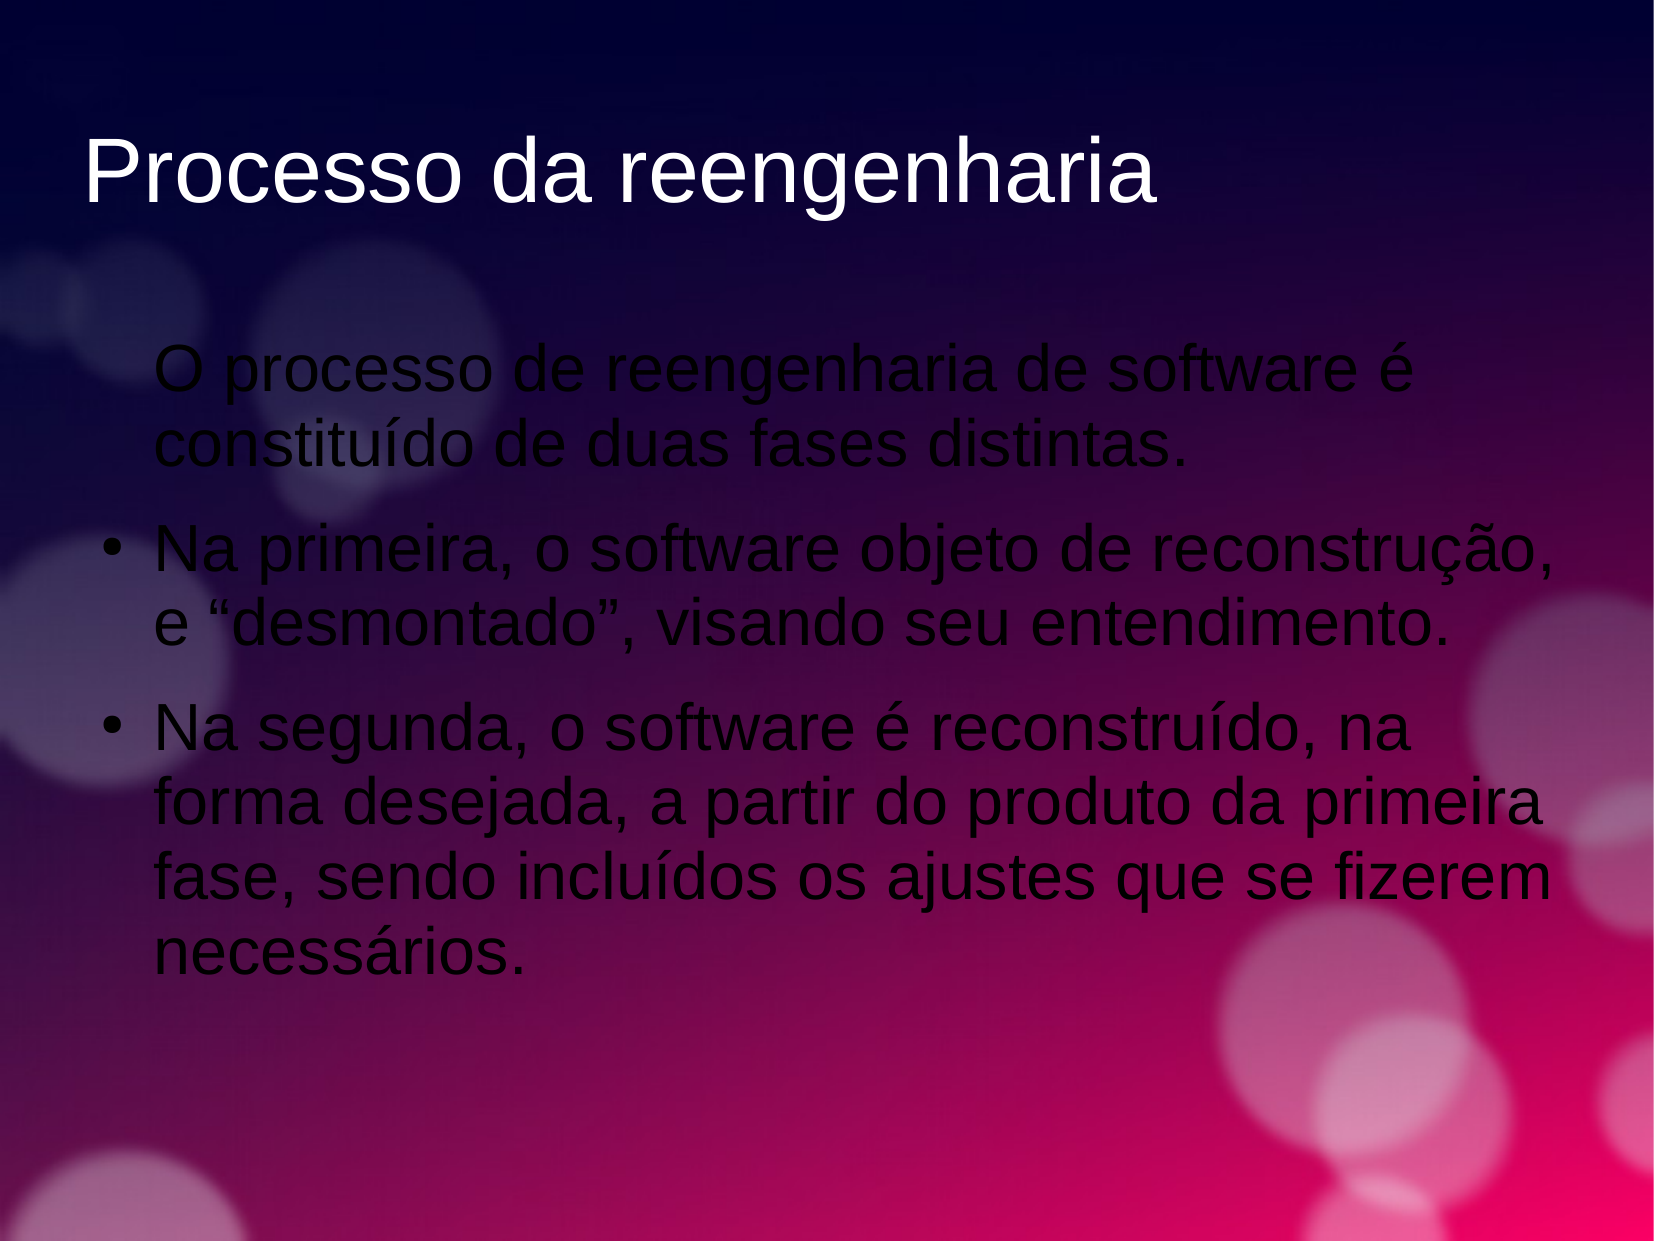

# Processo da reengenharia
O processo de reengenharia de software é constituído de duas fases distintas.
Na primeira, o software objeto de reconstrução, e “desmontado”, visando seu entendimento.
Na segunda, o software é reconstruído, na forma desejada, a partir do produto da primeira fase, sendo incluídos os ajustes que se fizerem necessários.